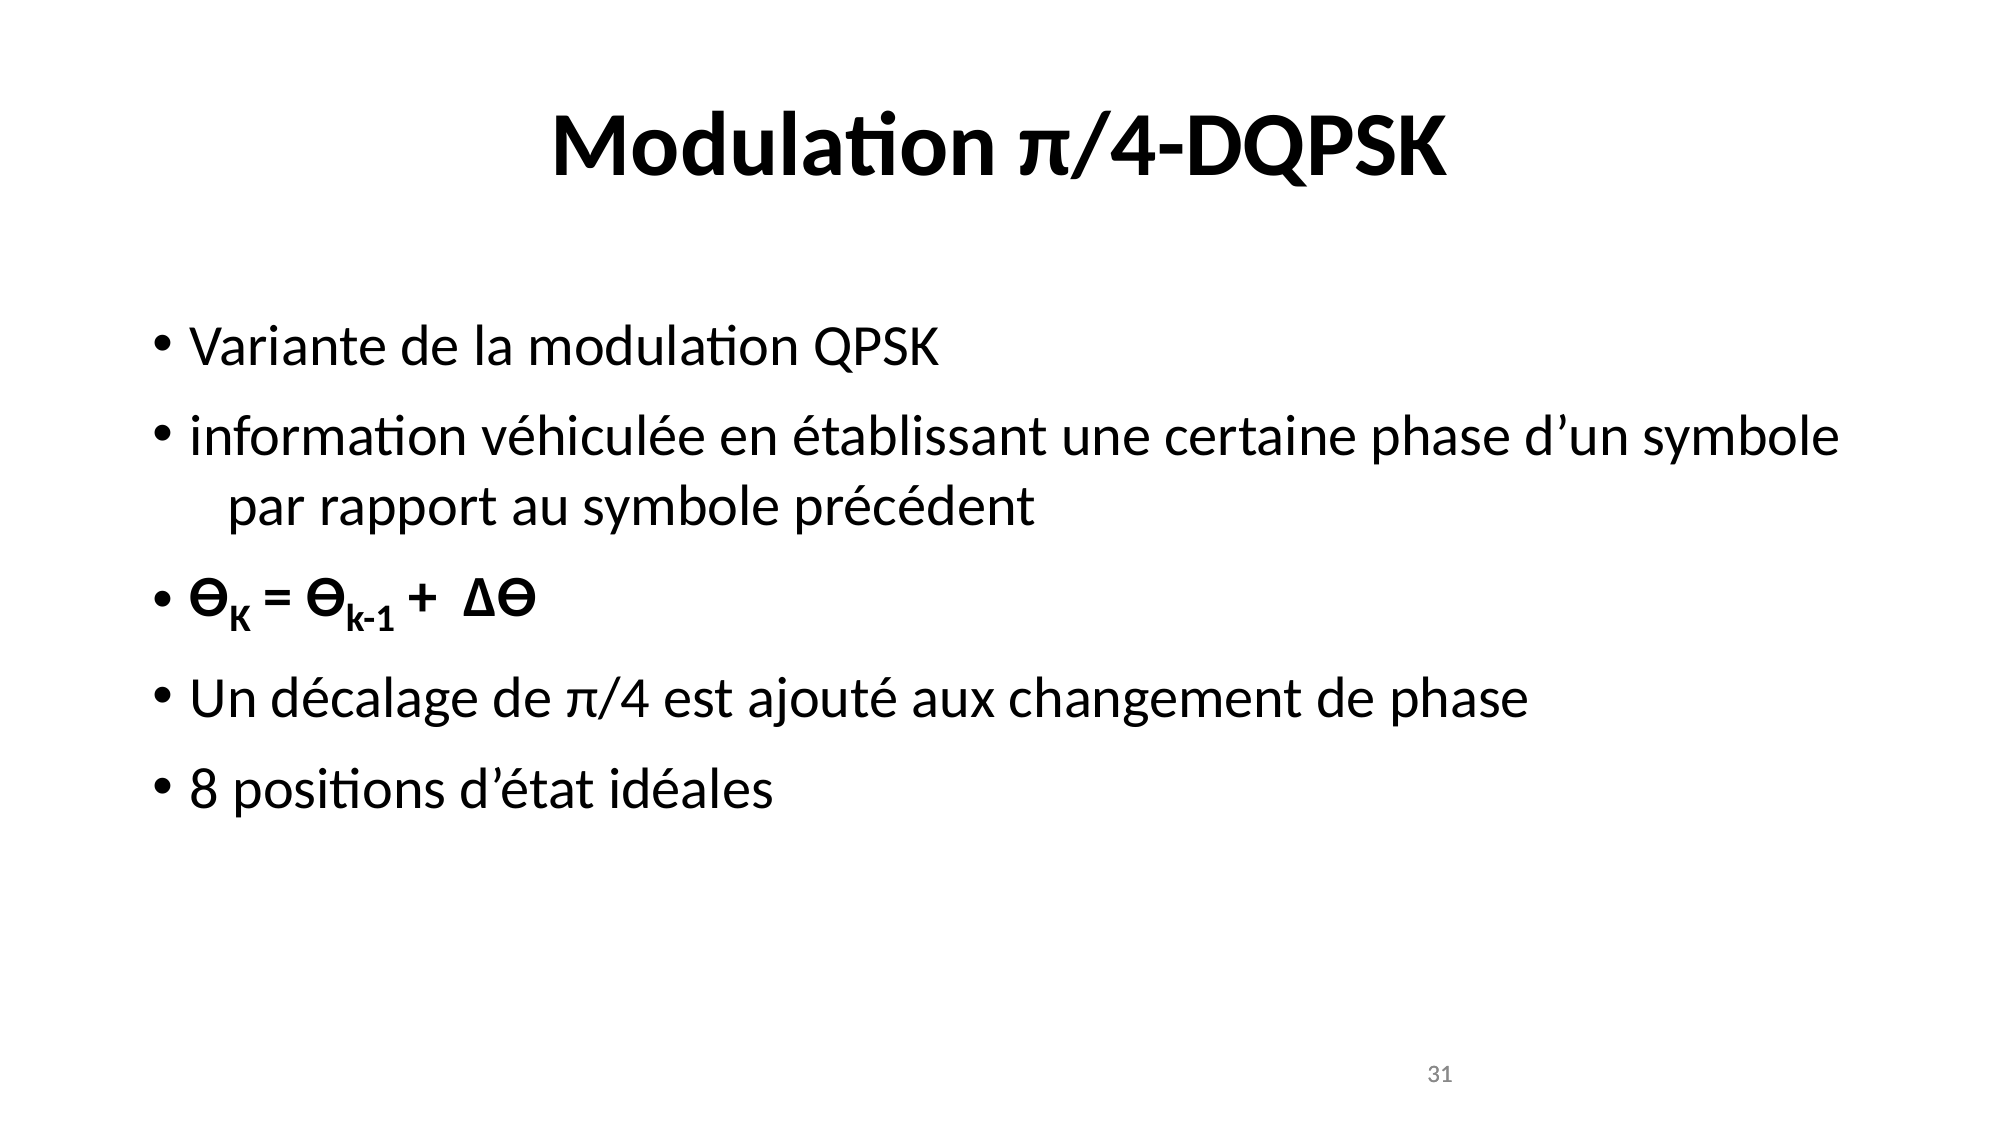

# Modulation π/4-DQPSK
Variante de la modulation QPSK
information véhiculée en établissant une certaine phase d’un symbole par rapport au symbole précédent
ϴK = ϴk-1 + ∆ϴ
Un décalage de π/4 est ajouté aux changement de phase
8 positions d’état idéales